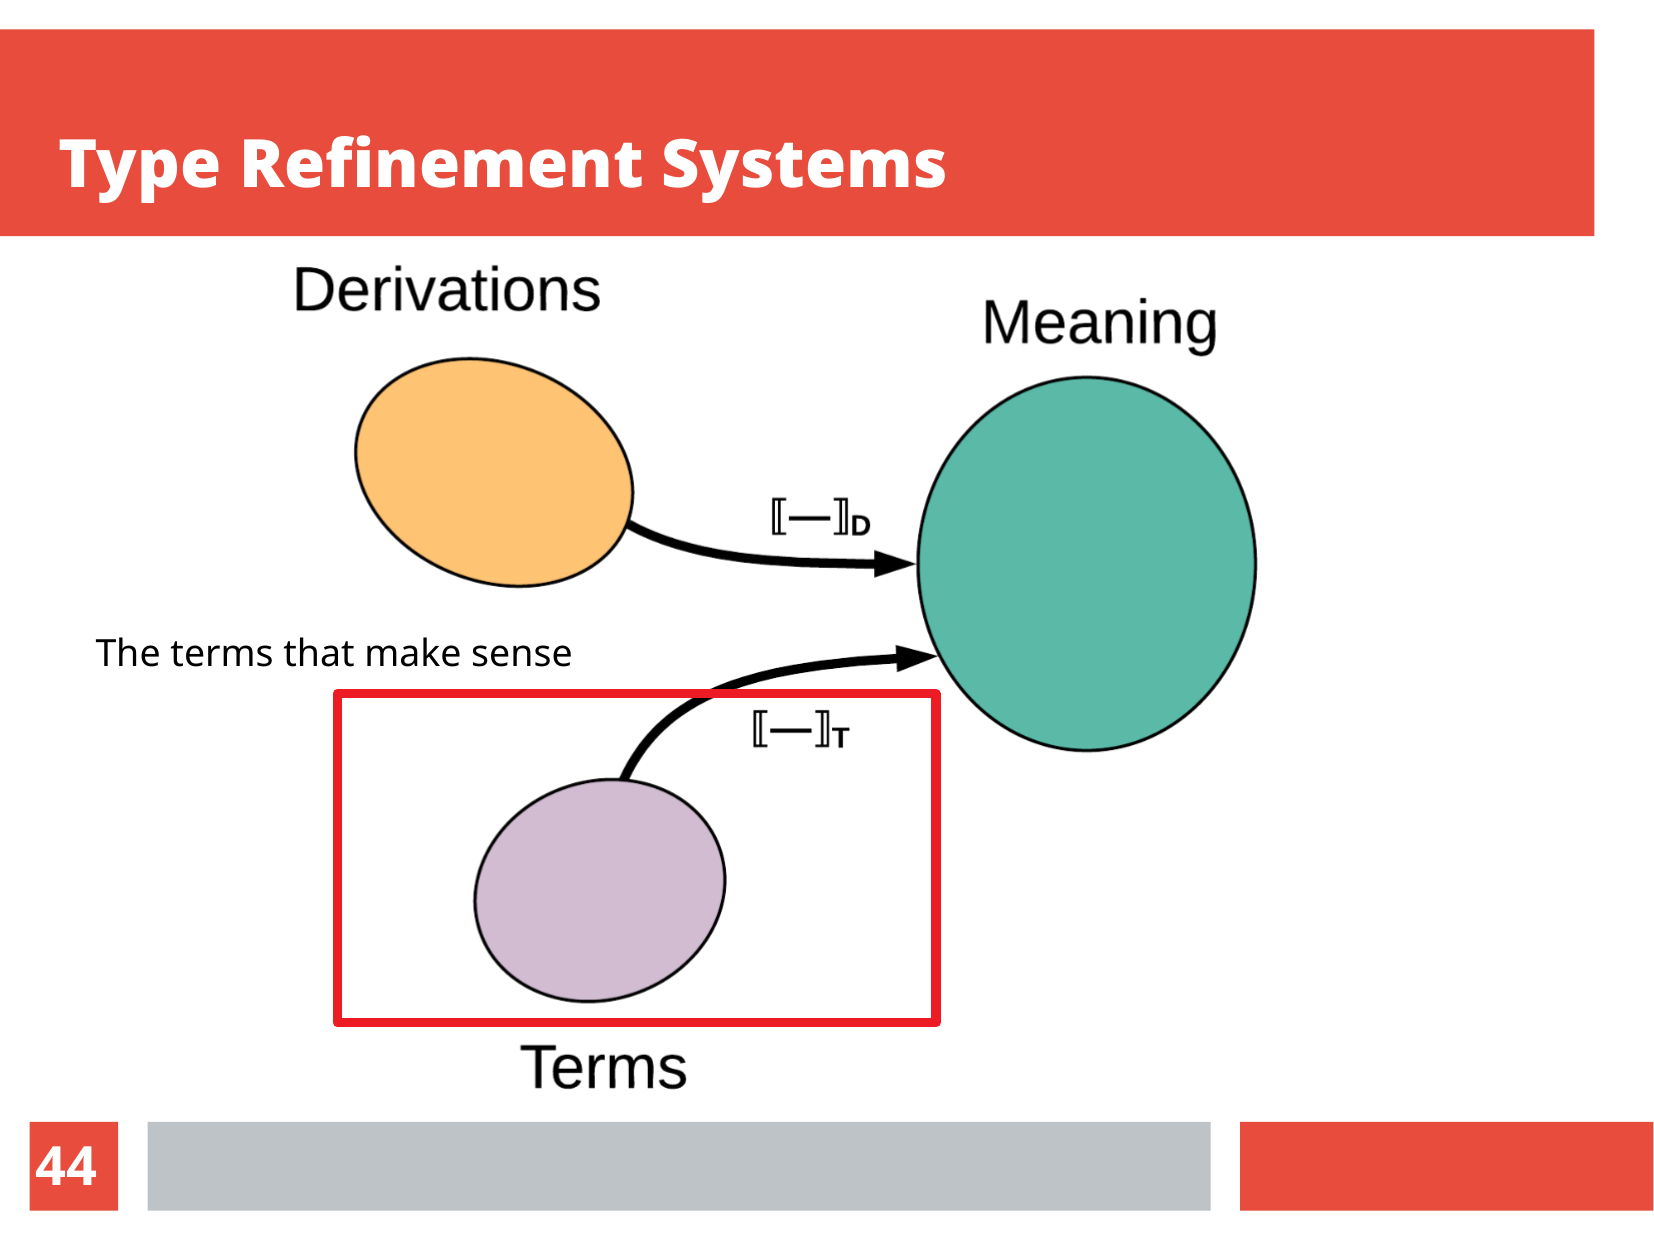

# Type Refinement Systems
The terms that make sense
44
122